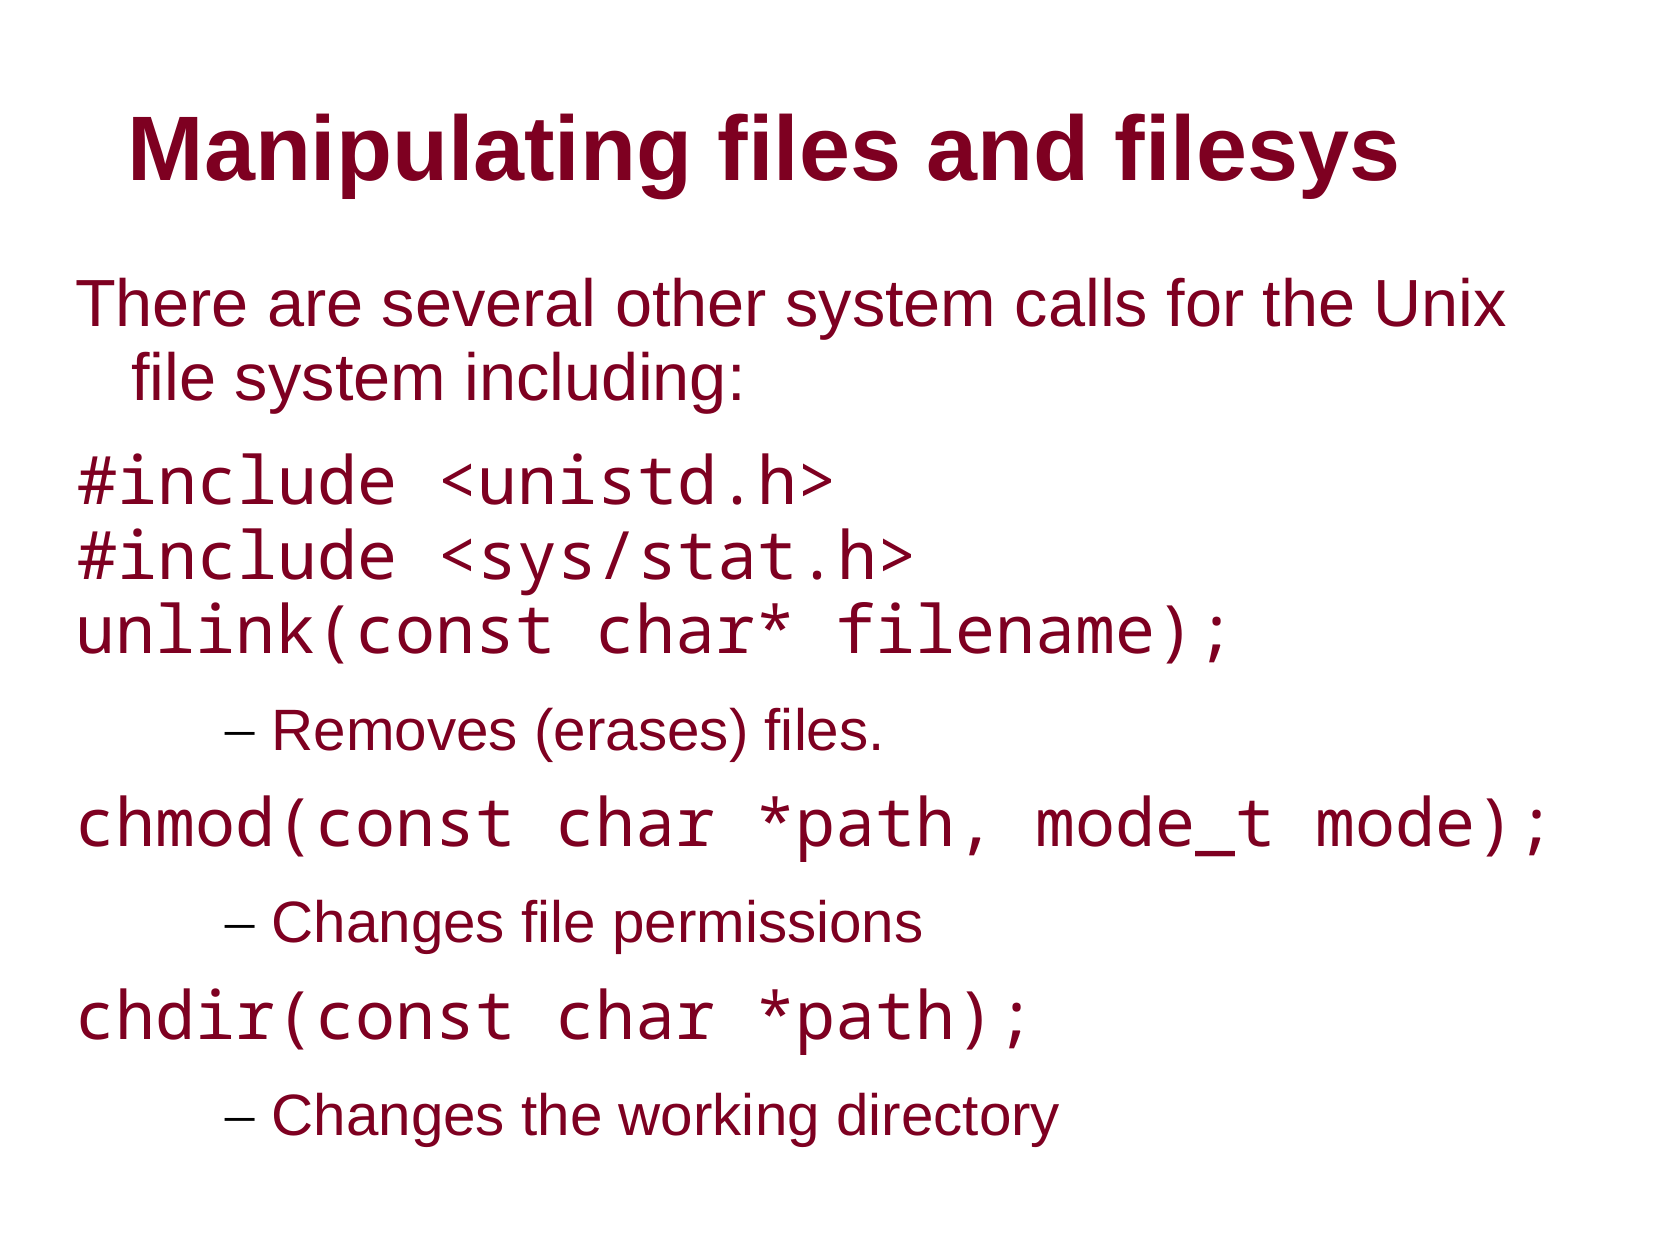

# Manipulating files and filesys
There are several other system calls for the Unix file system including:
#include <unistd.h>
#include <sys/stat.h>
unlink(const char* filename);
Removes (erases) files.
chmod(const char *path, mode_t mode);
Changes file permissions
chdir(const char *path);
Changes the working directory